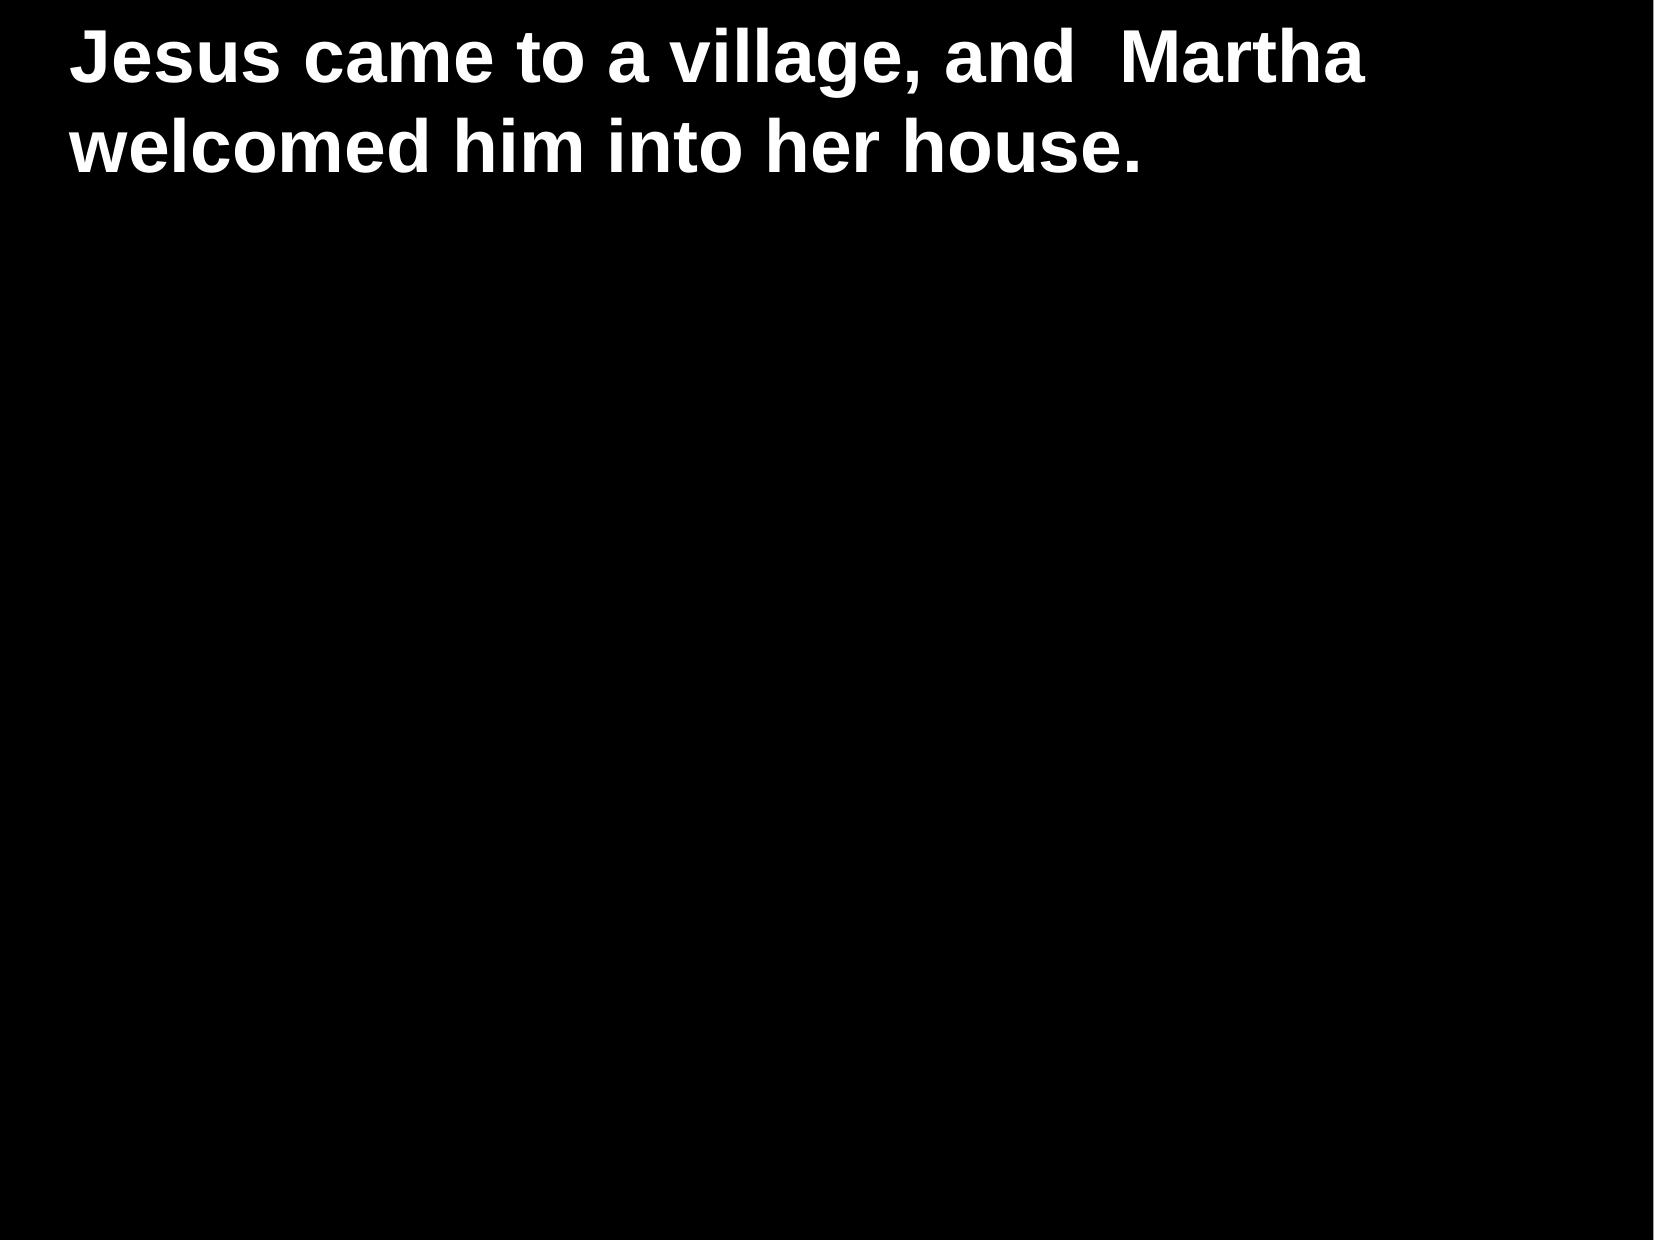

Jesus came to a village, and Martha welcomed him into her house.